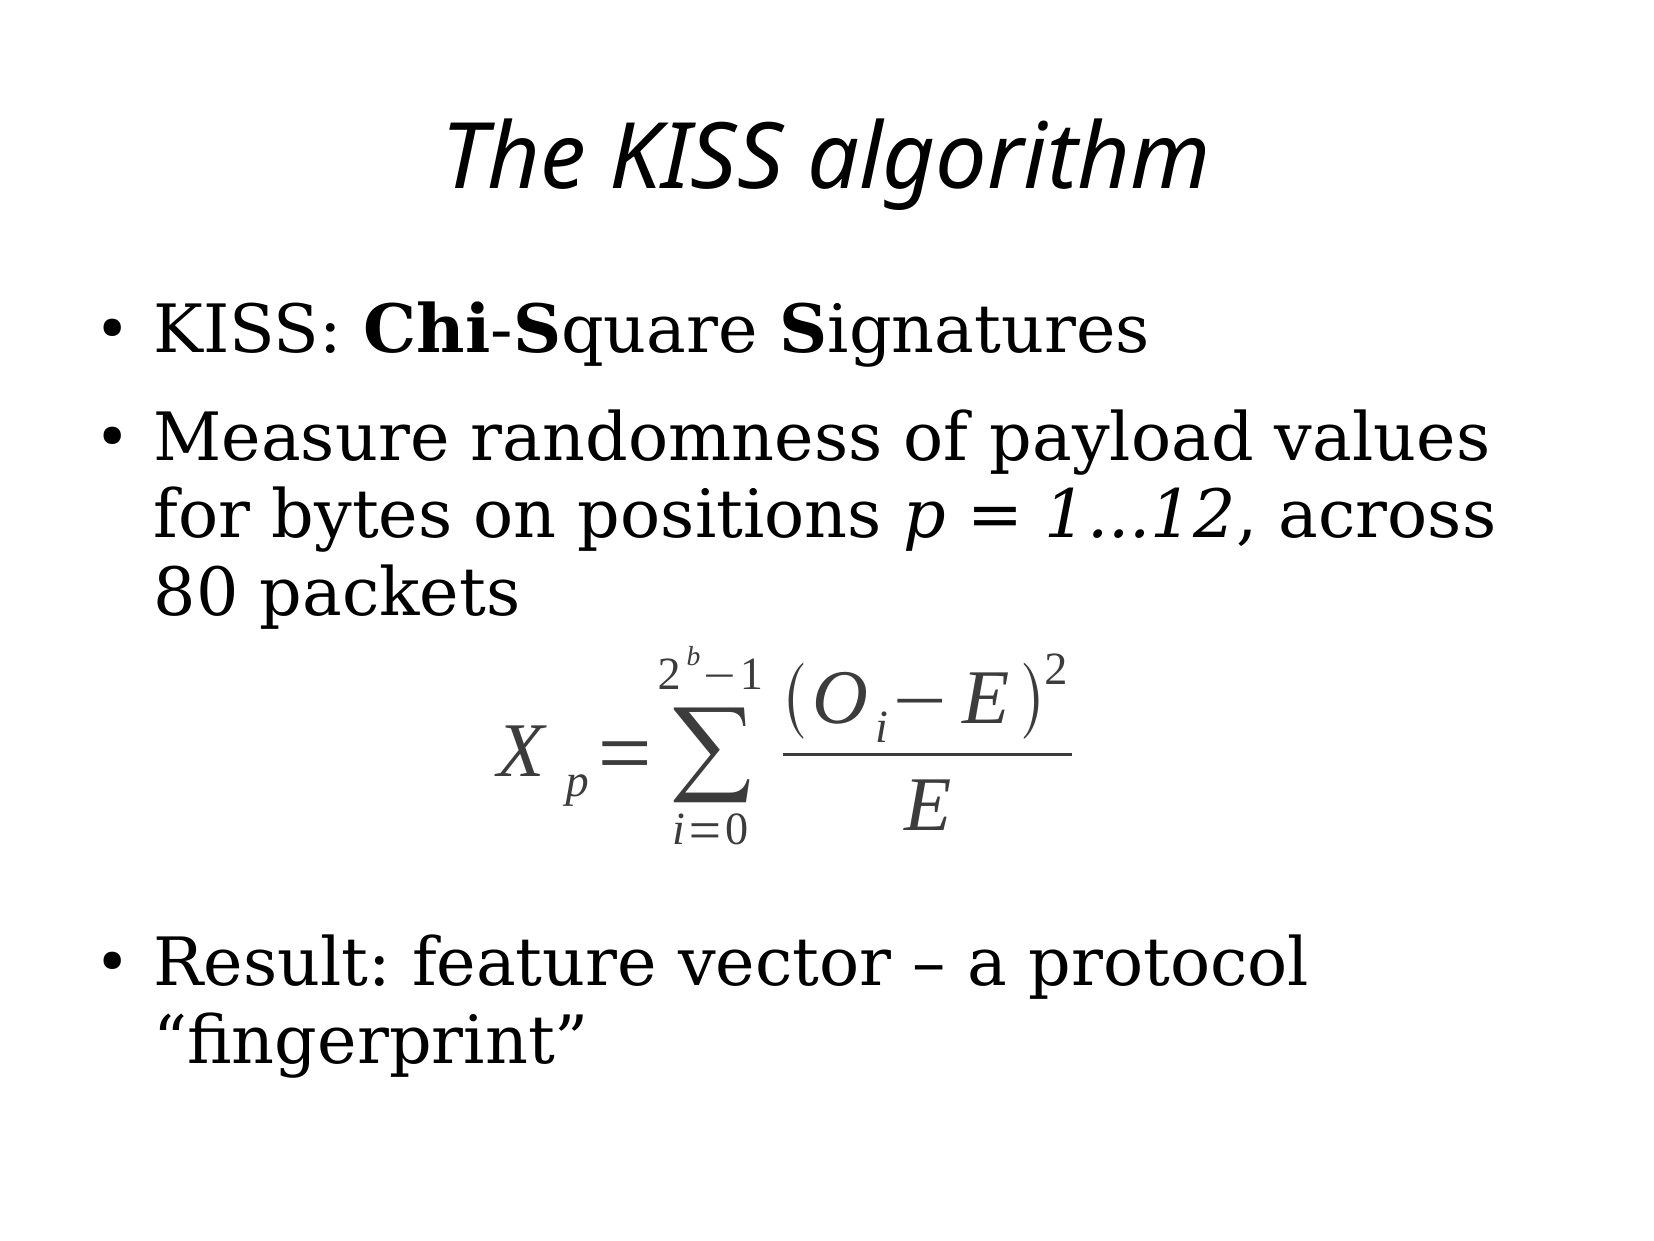

# The KISS algorithm
KISS: Chi-Square Signatures
Measure randomness of payload values for bytes on positions p = 1...12, across 80 packets
Result: feature vector – a protocol “fingerprint”